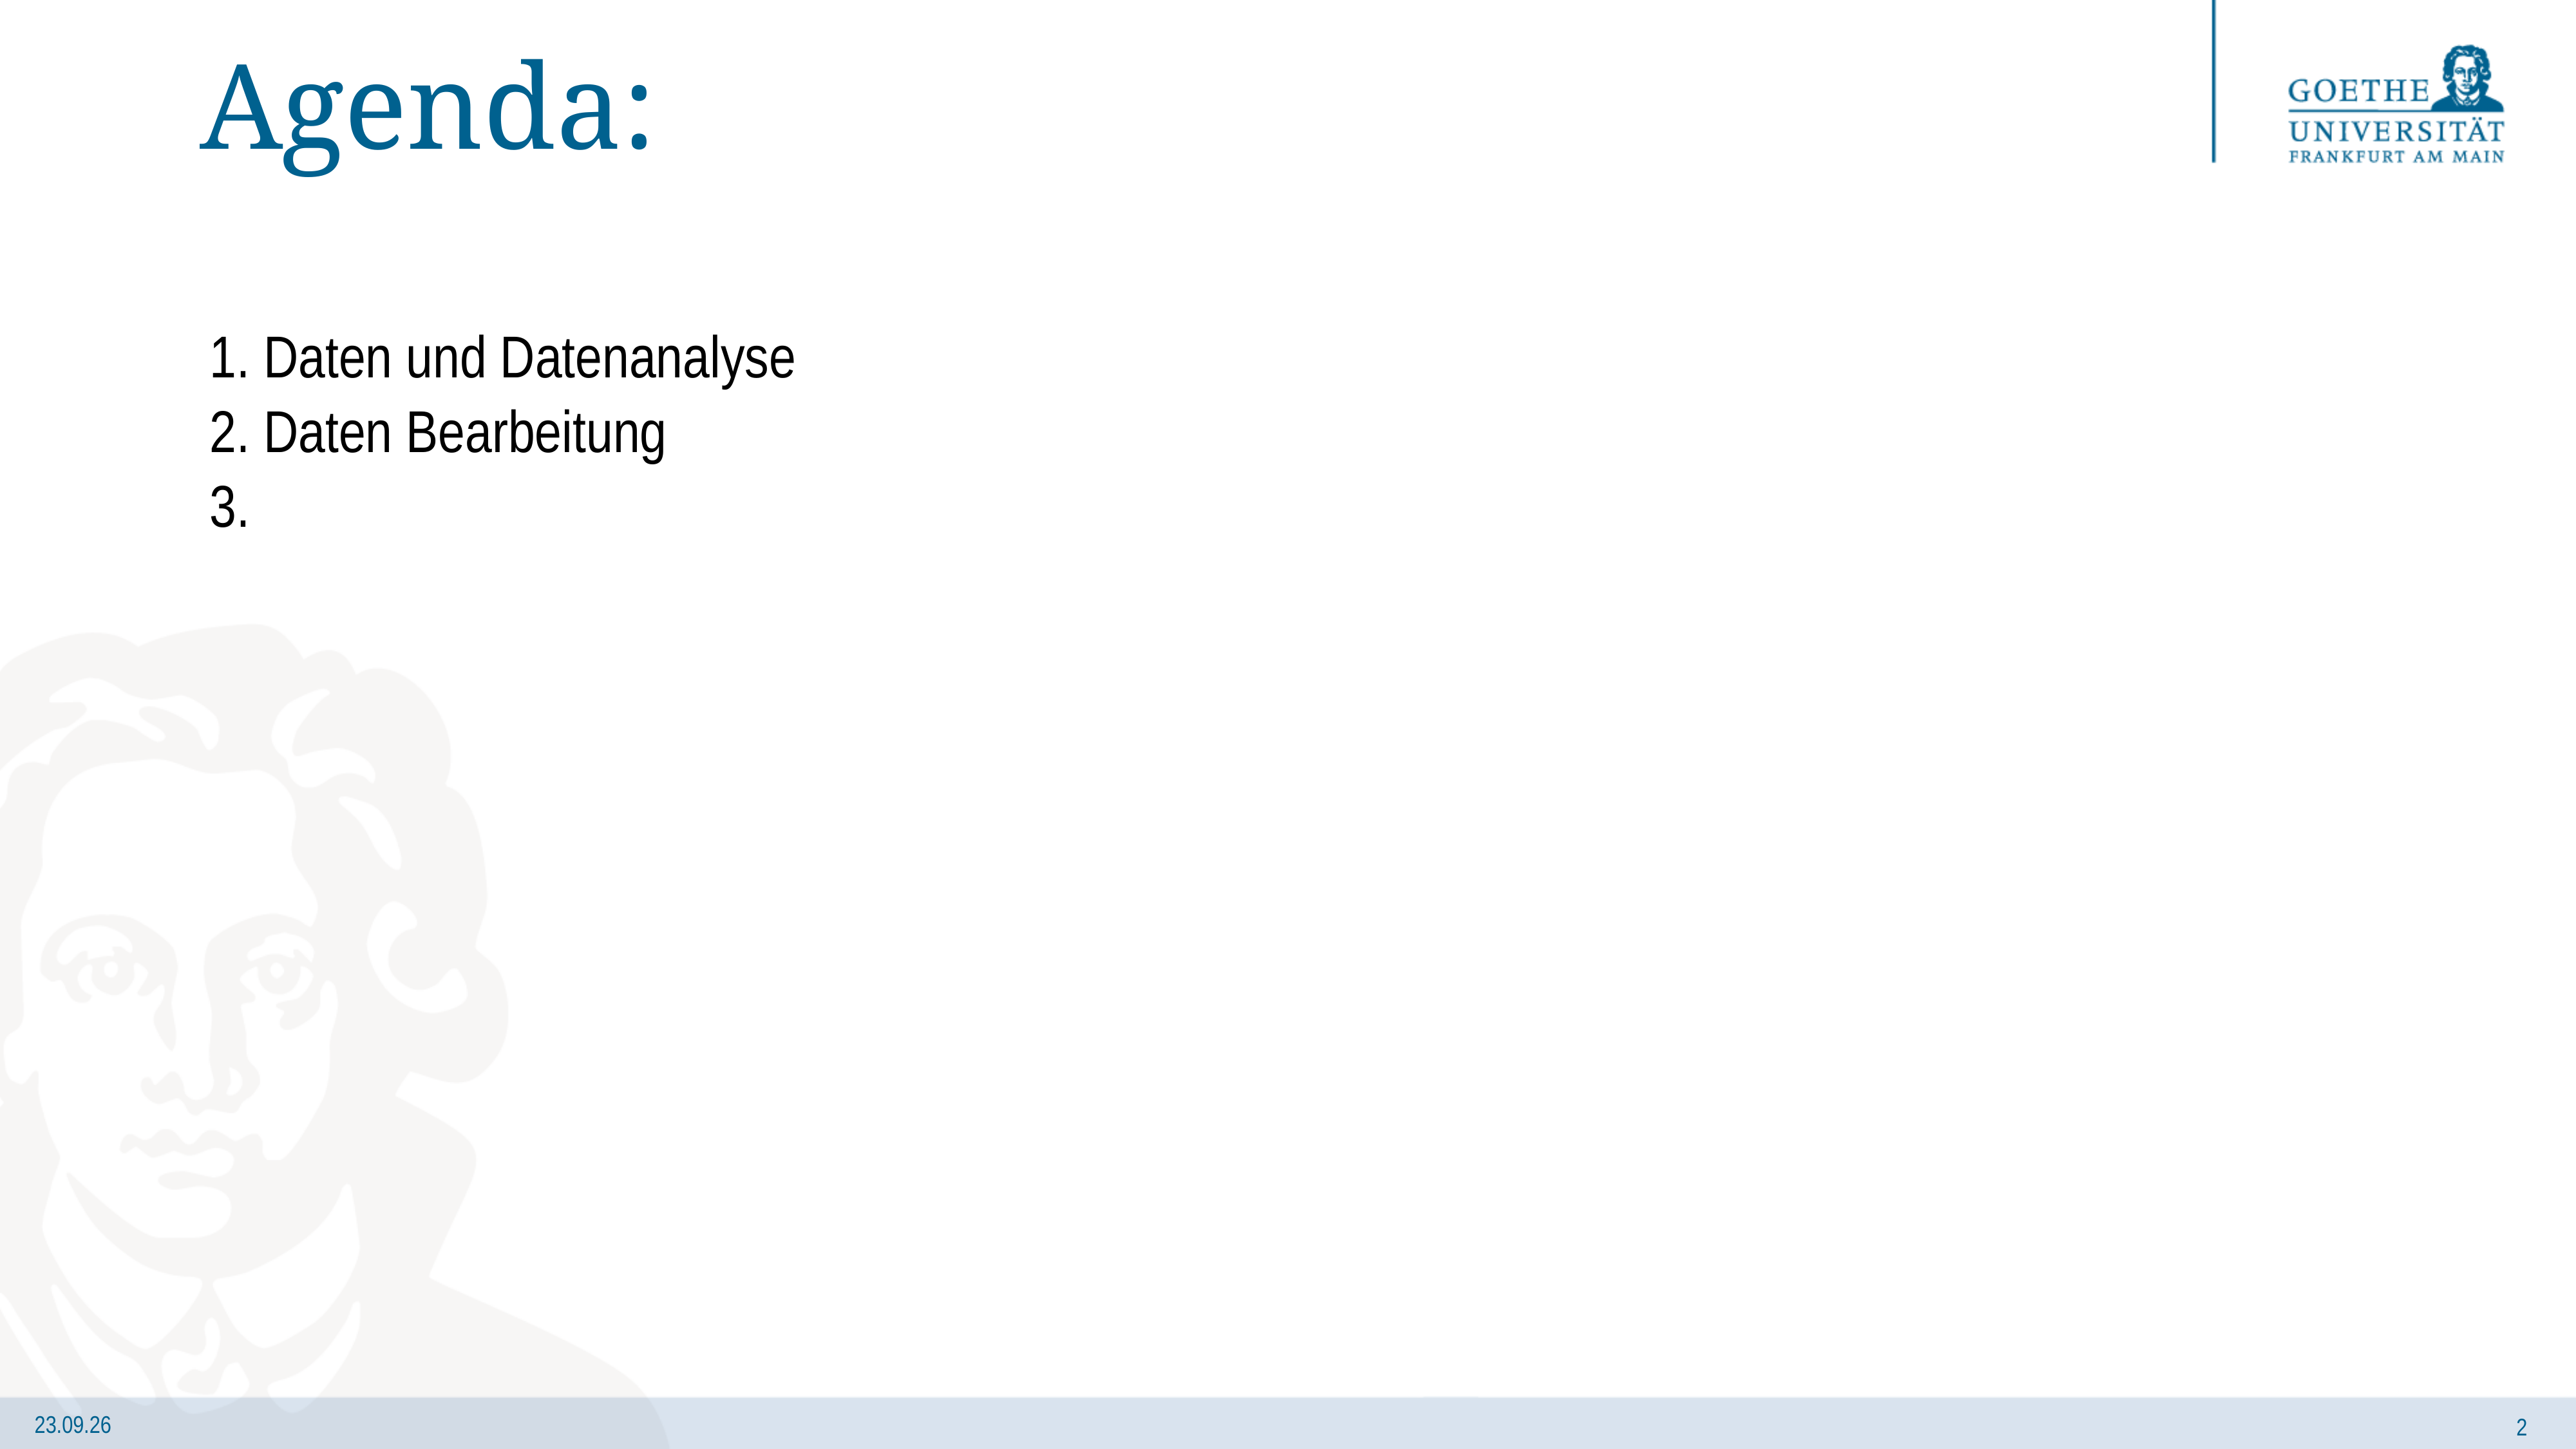

Agenda:
# 1. Daten und Datenanalyse
2. Daten Bearbeitung
3.